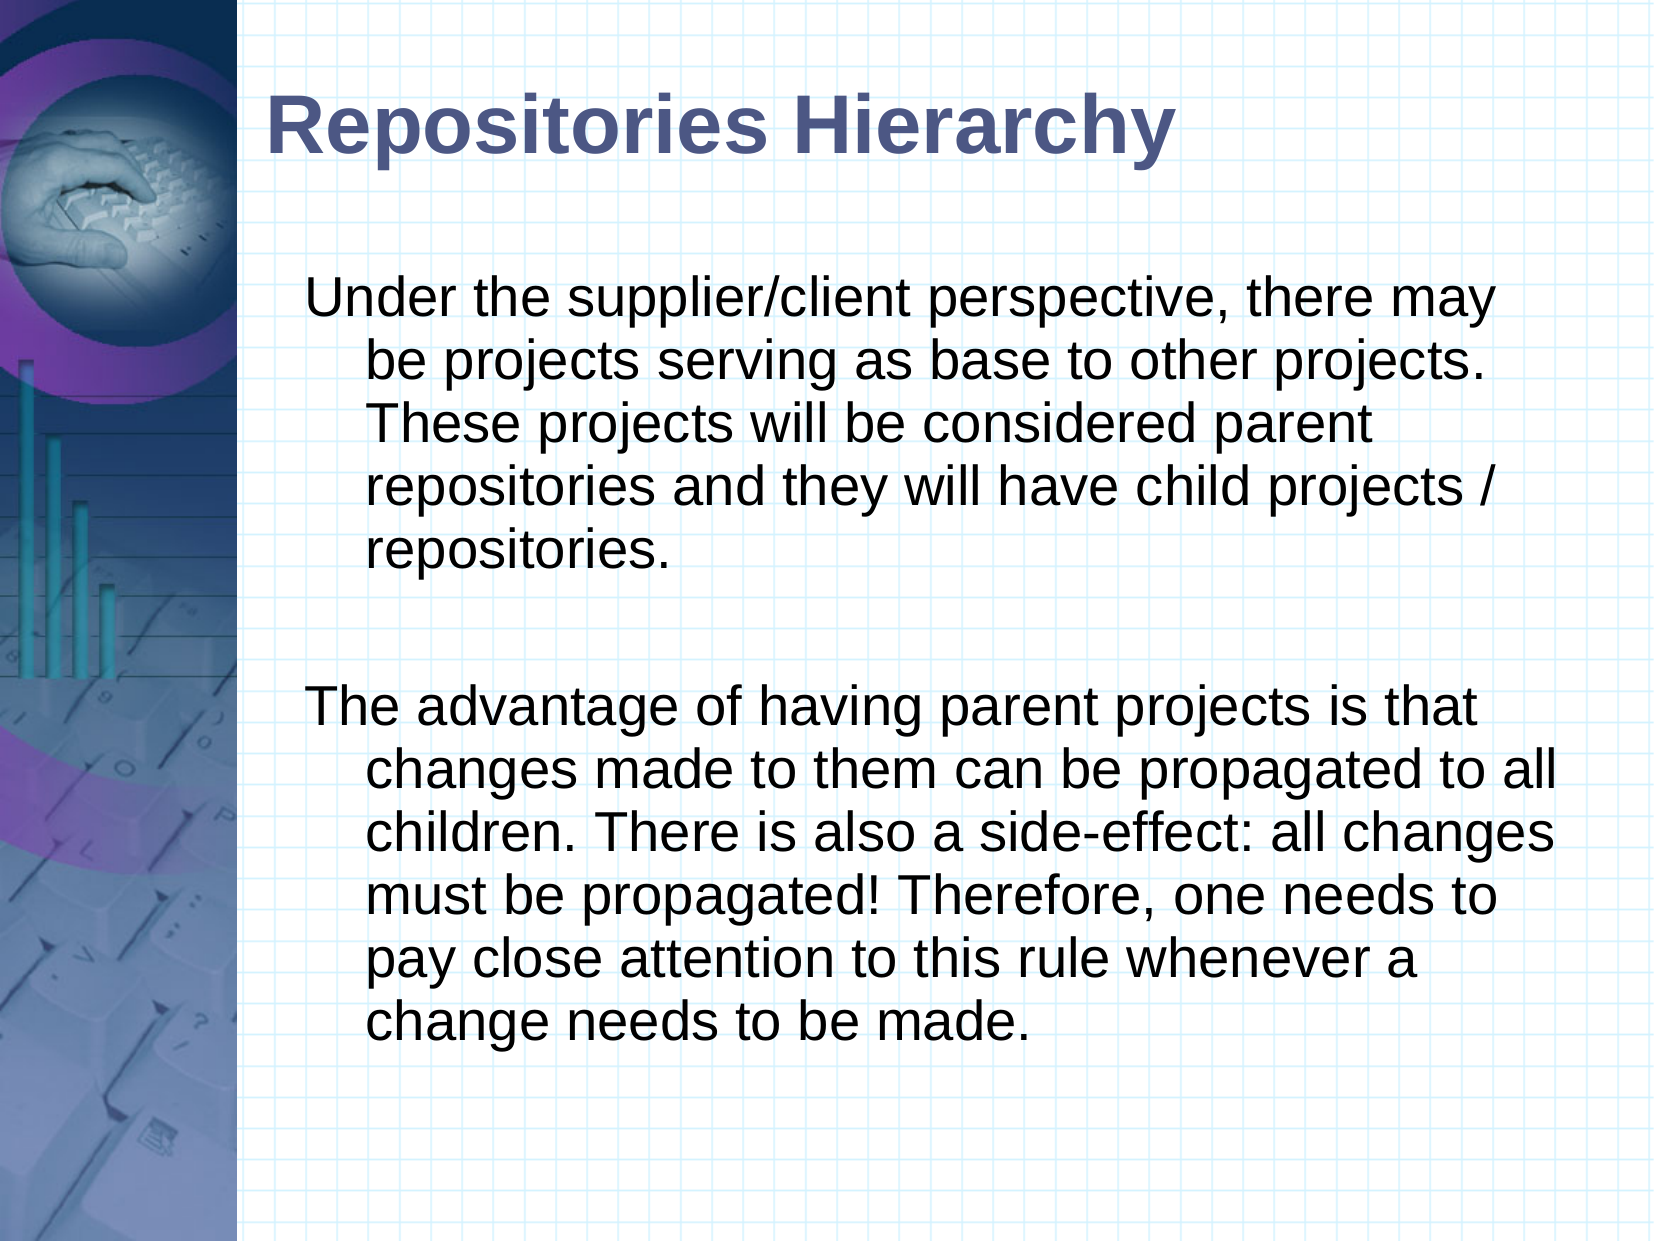

# Repositories Hierarchy
Under the supplier/client perspective, there may be projects serving as base to other projects. These projects will be considered parent repositories and they will have child projects / repositories.
The advantage of having parent projects is that changes made to them can be propagated to all children. There is also a side-effect: all changes must be propagated! Therefore, one needs to pay close attention to this rule whenever a change needs to be made.